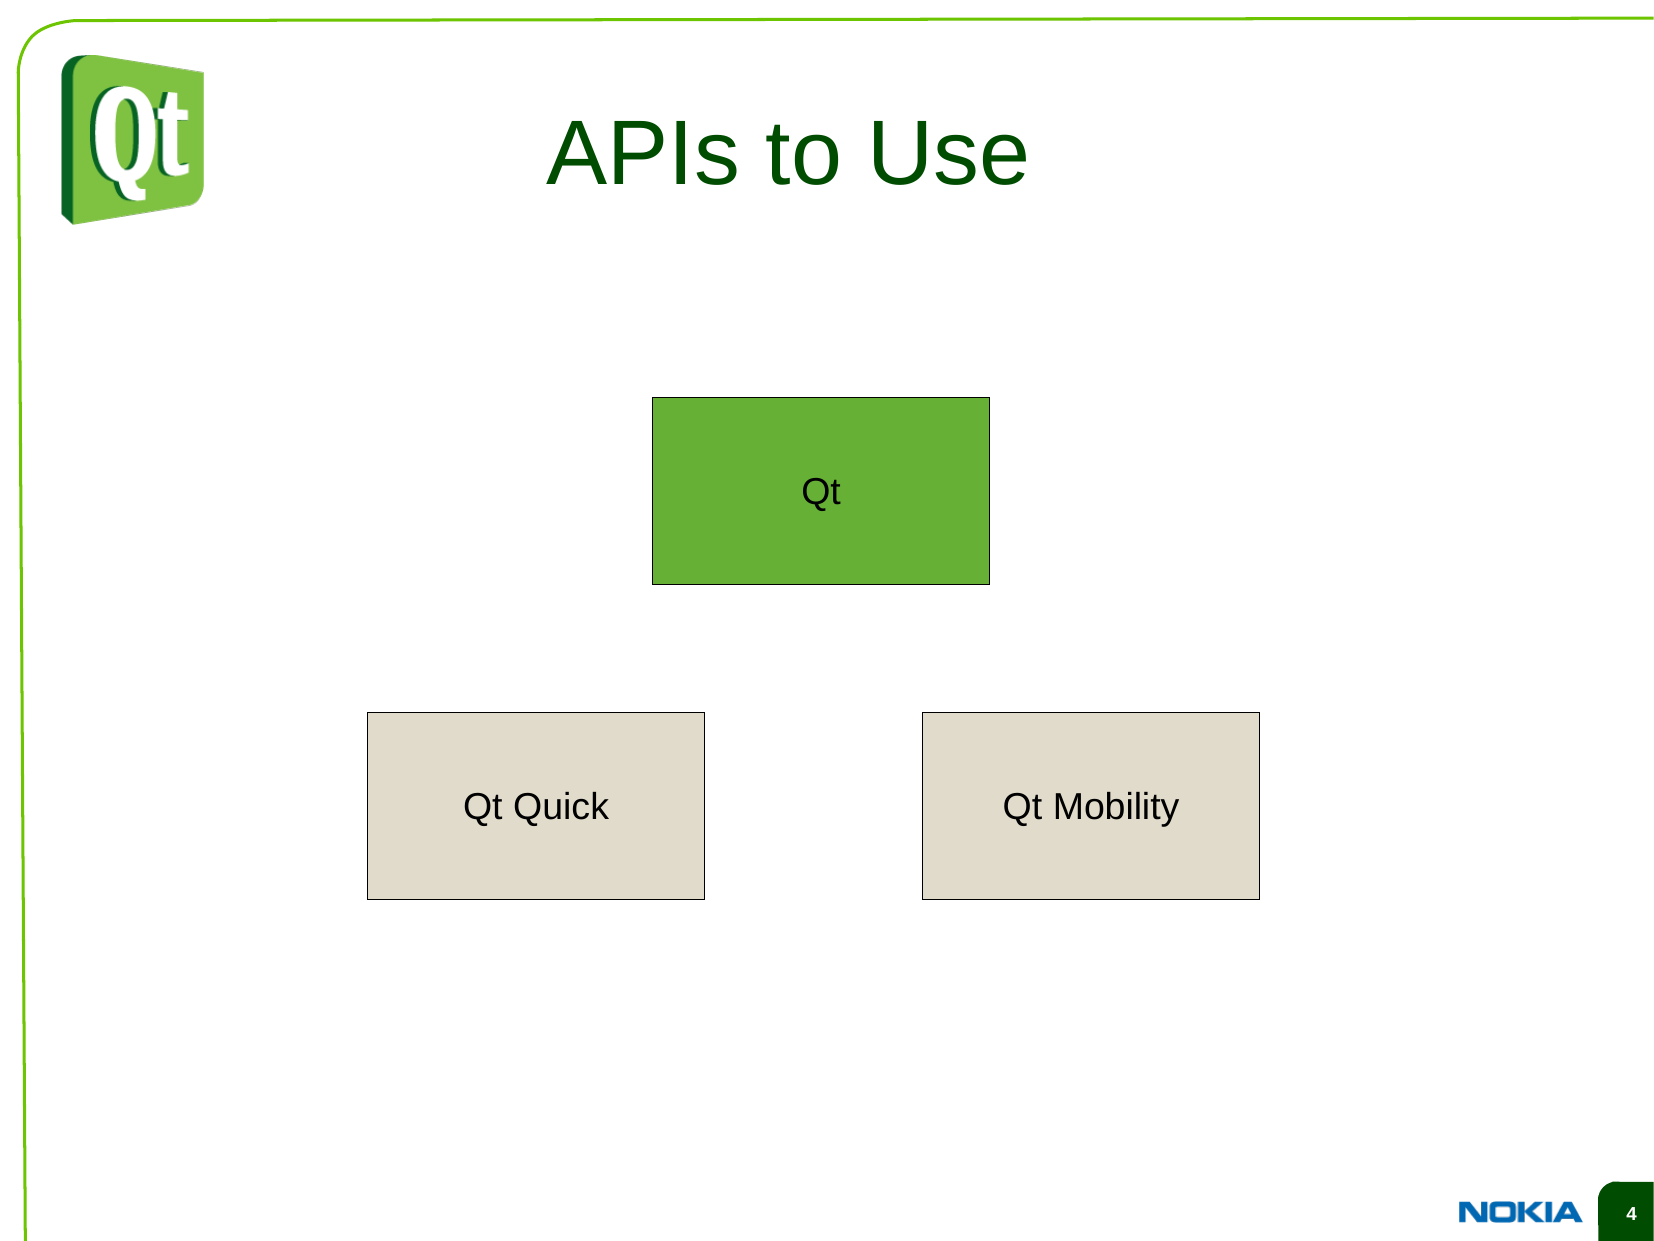

# APIs to Use
Qt
Qt Quick
Qt Mobility